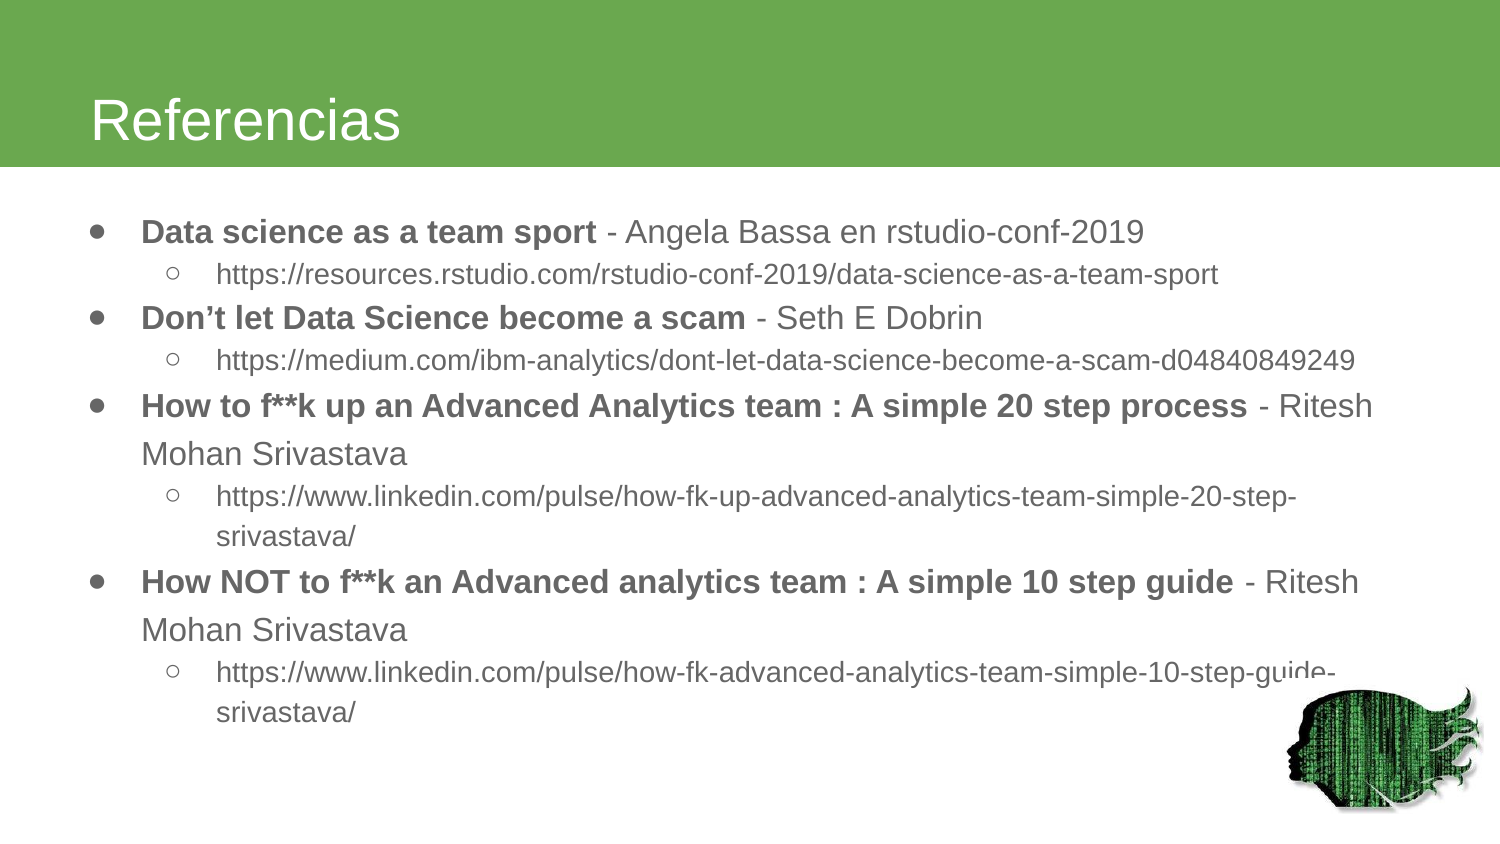

Referencias
# Data science as a team sport - Angela Bassa en rstudio-conf-2019
https://resources.rstudio.com/rstudio-conf-2019/data-science-as-a-team-sport
Don’t let Data Science become a scam - Seth E Dobrin
https://medium.com/ibm-analytics/dont-let-data-science-become-a-scam-d04840849249
How to f**k up an Advanced Analytics team : A simple 20 step process - Ritesh Mohan Srivastava
https://www.linkedin.com/pulse/how-fk-up-advanced-analytics-team-simple-20-step-srivastava/
How NOT to f**k an Advanced analytics team : A simple 10 step guide - Ritesh Mohan Srivastava
https://www.linkedin.com/pulse/how-fk-advanced-analytics-team-simple-10-step-guide-srivastava/